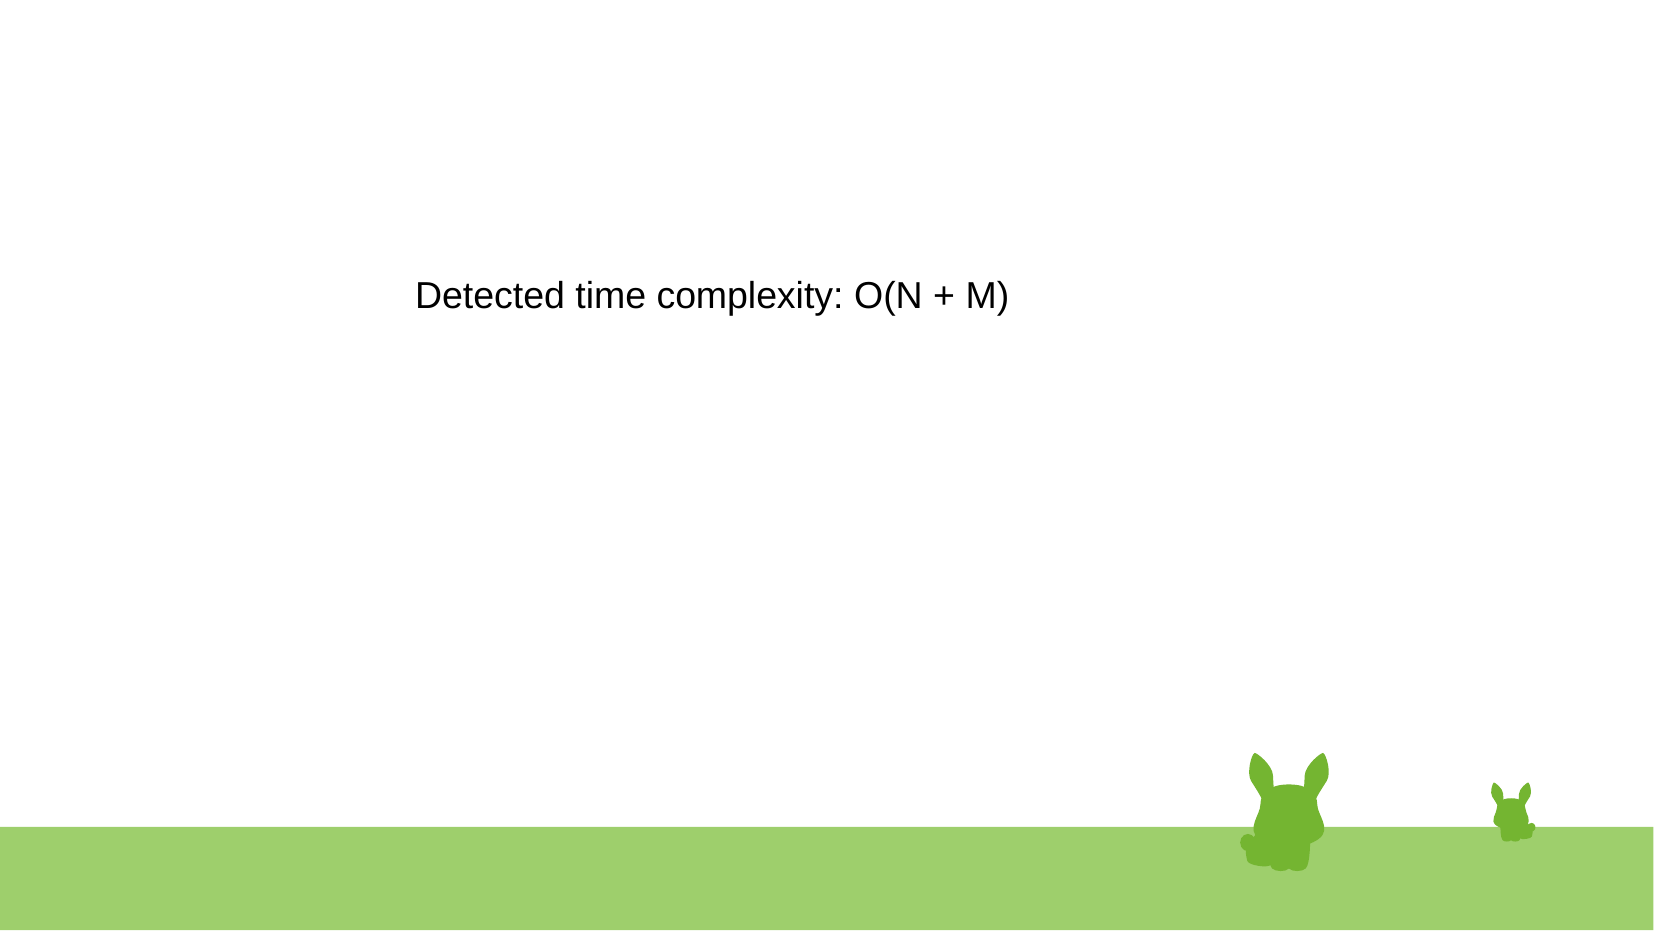

#
Detected time complexity: O(N + M)